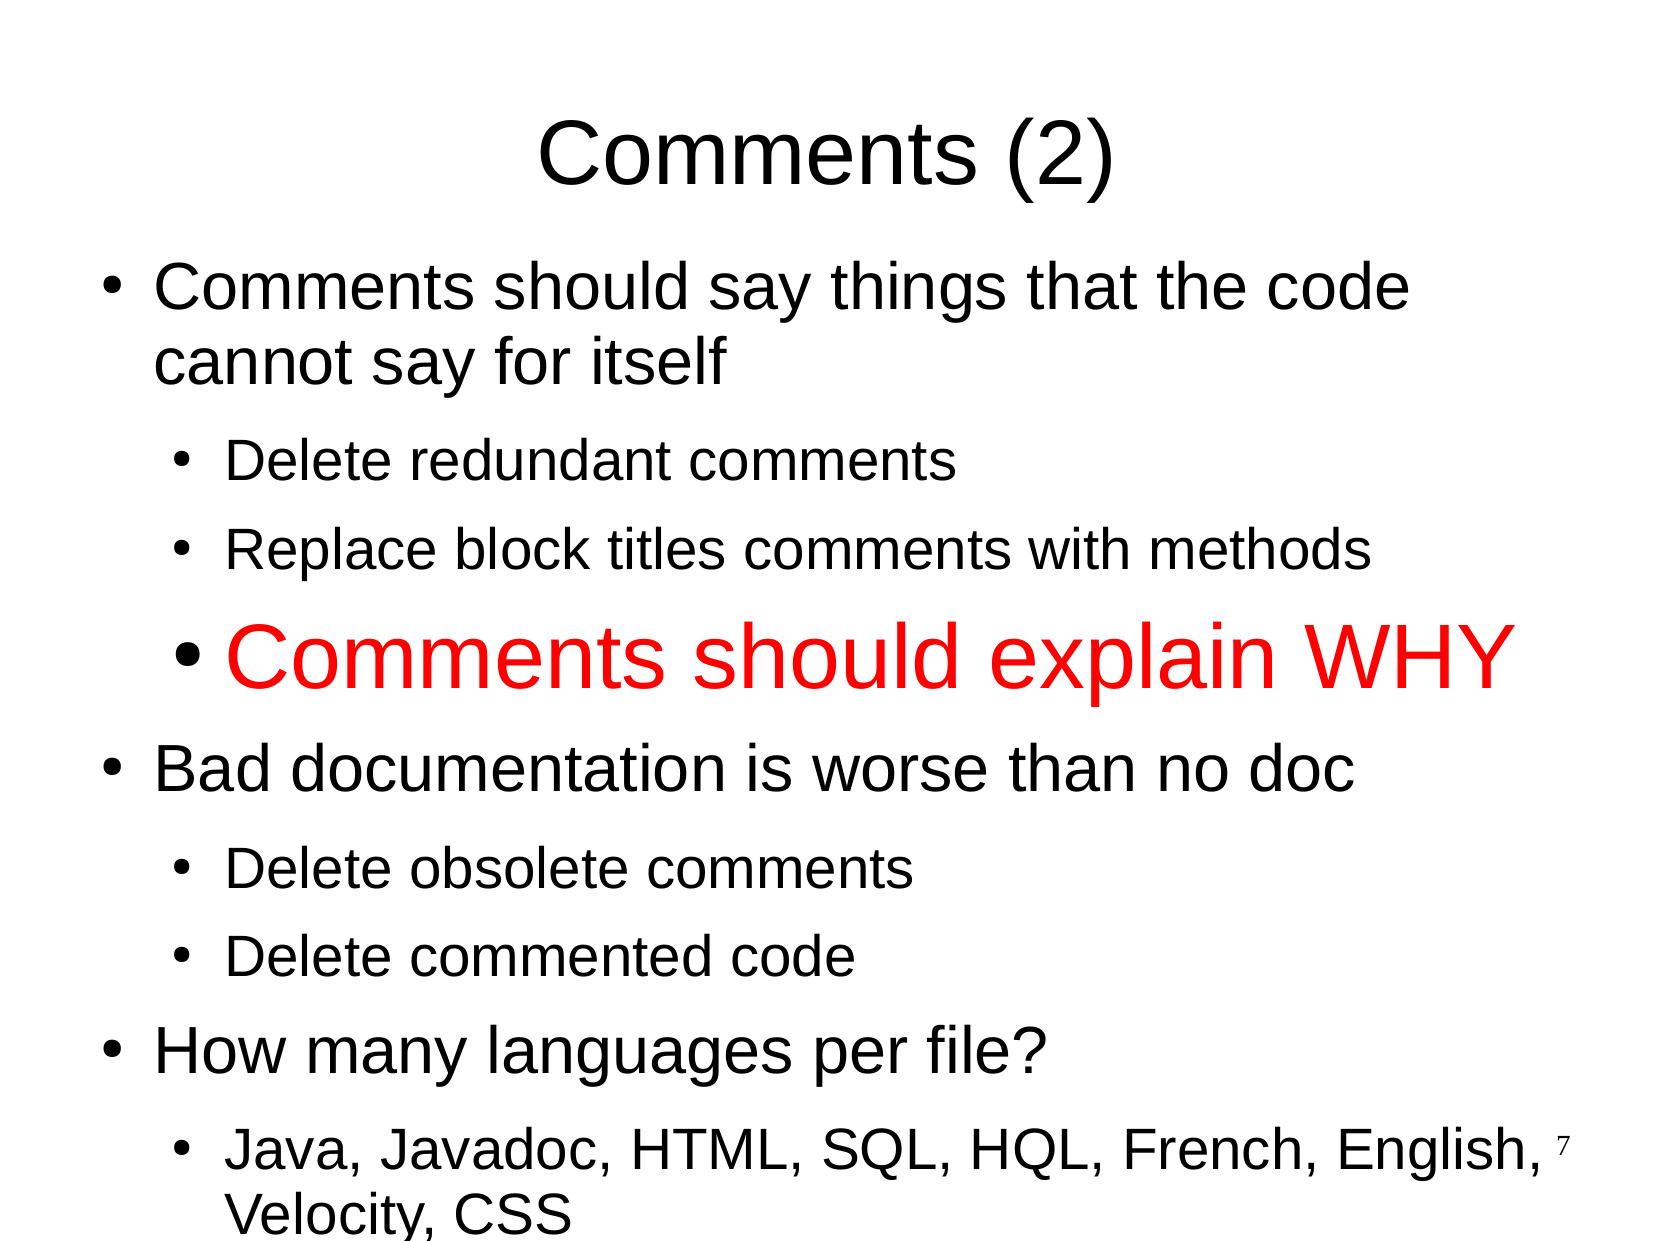

# Comments (2)
Comments should say things that the code cannot say for itself
Delete redundant comments
Replace block titles comments with methods
Comments should explain WHY
Bad documentation is worse than no doc
Delete obsolete comments
Delete commented code
How many languages per file?
Java, Javadoc, HTML, SQL, HQL, French, English, Velocity, CSS
7